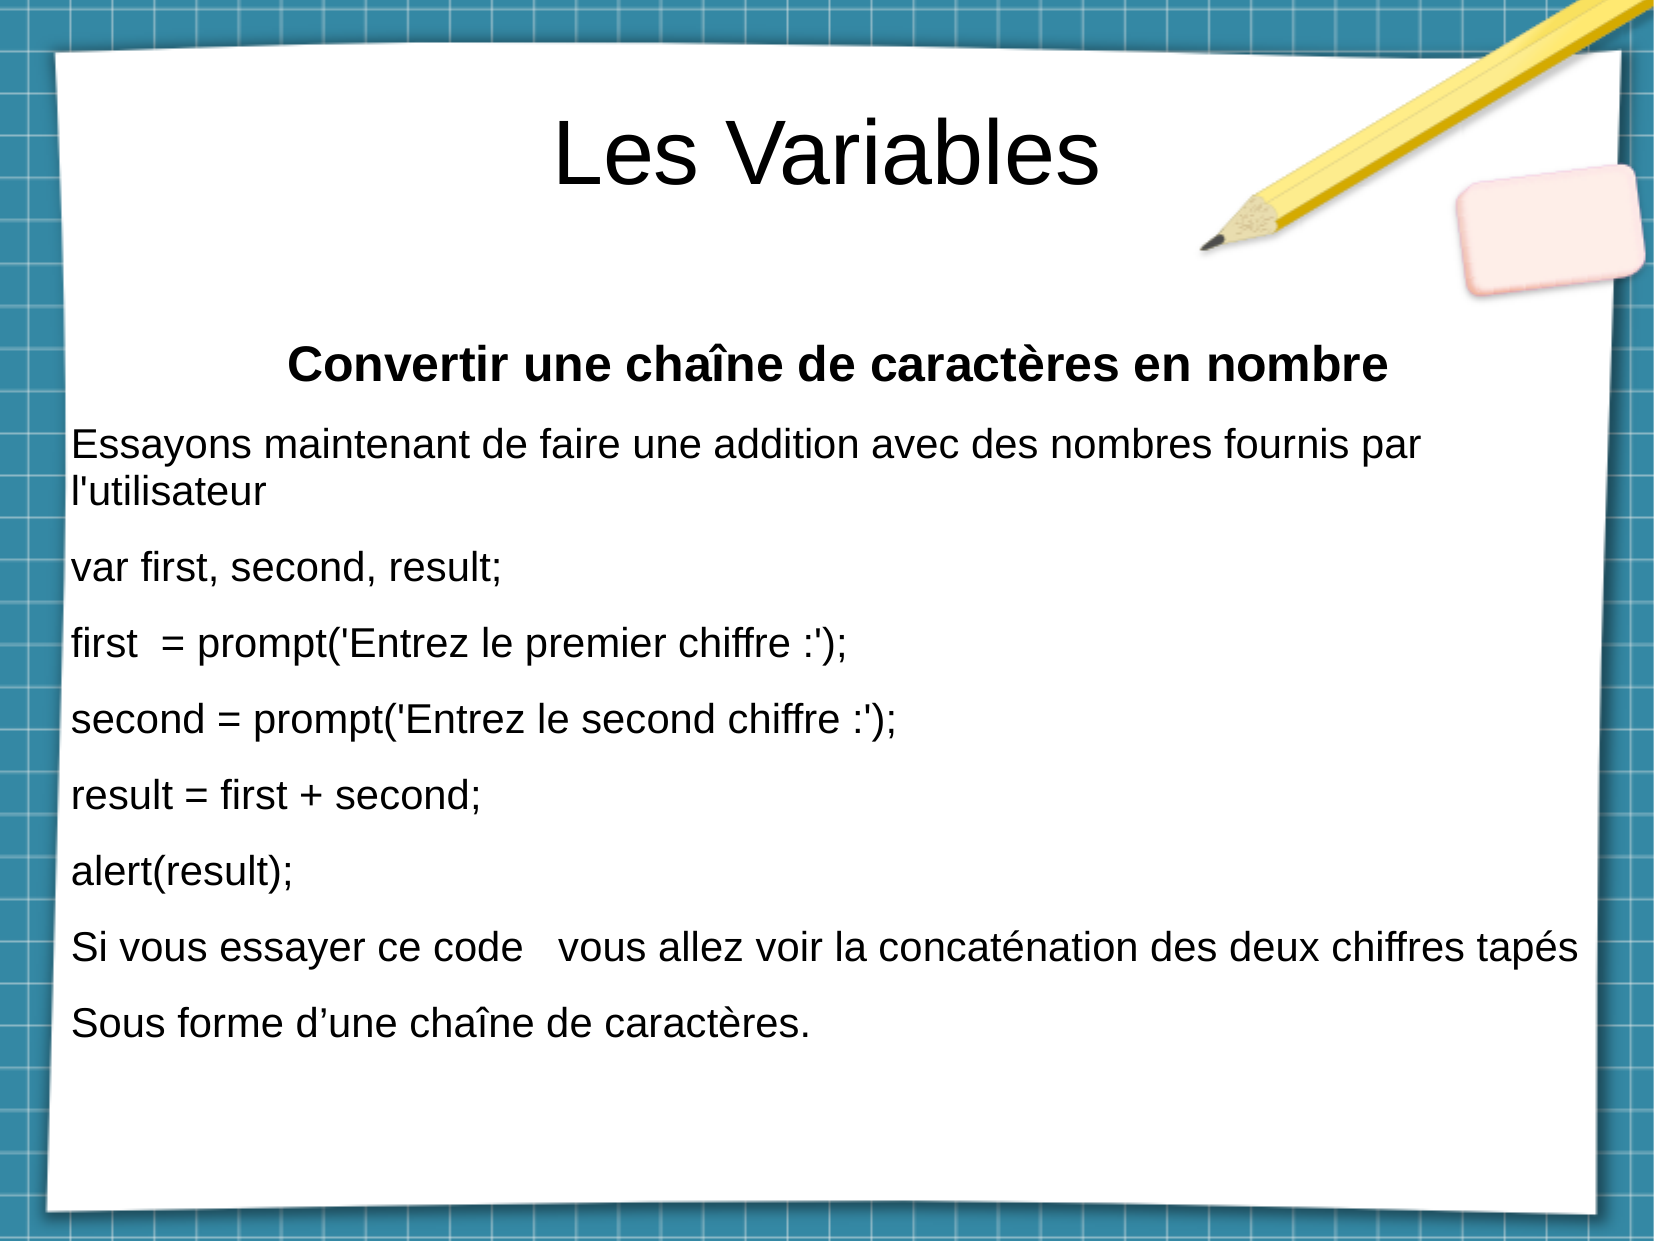

# Les Variables
Convertir une chaîne de caractères en nombre
Essayons maintenant de faire une addition avec des nombres fournis par l'utilisateur
var first, second, result;
first = prompt('Entrez le premier chiffre :');
second = prompt('Entrez le second chiffre :');
result = first + second;
alert(result);
Si vous essayer ce code vous allez voir la concaténation des deux chiffres tapés
Sous forme d’une chaîne de caractères.